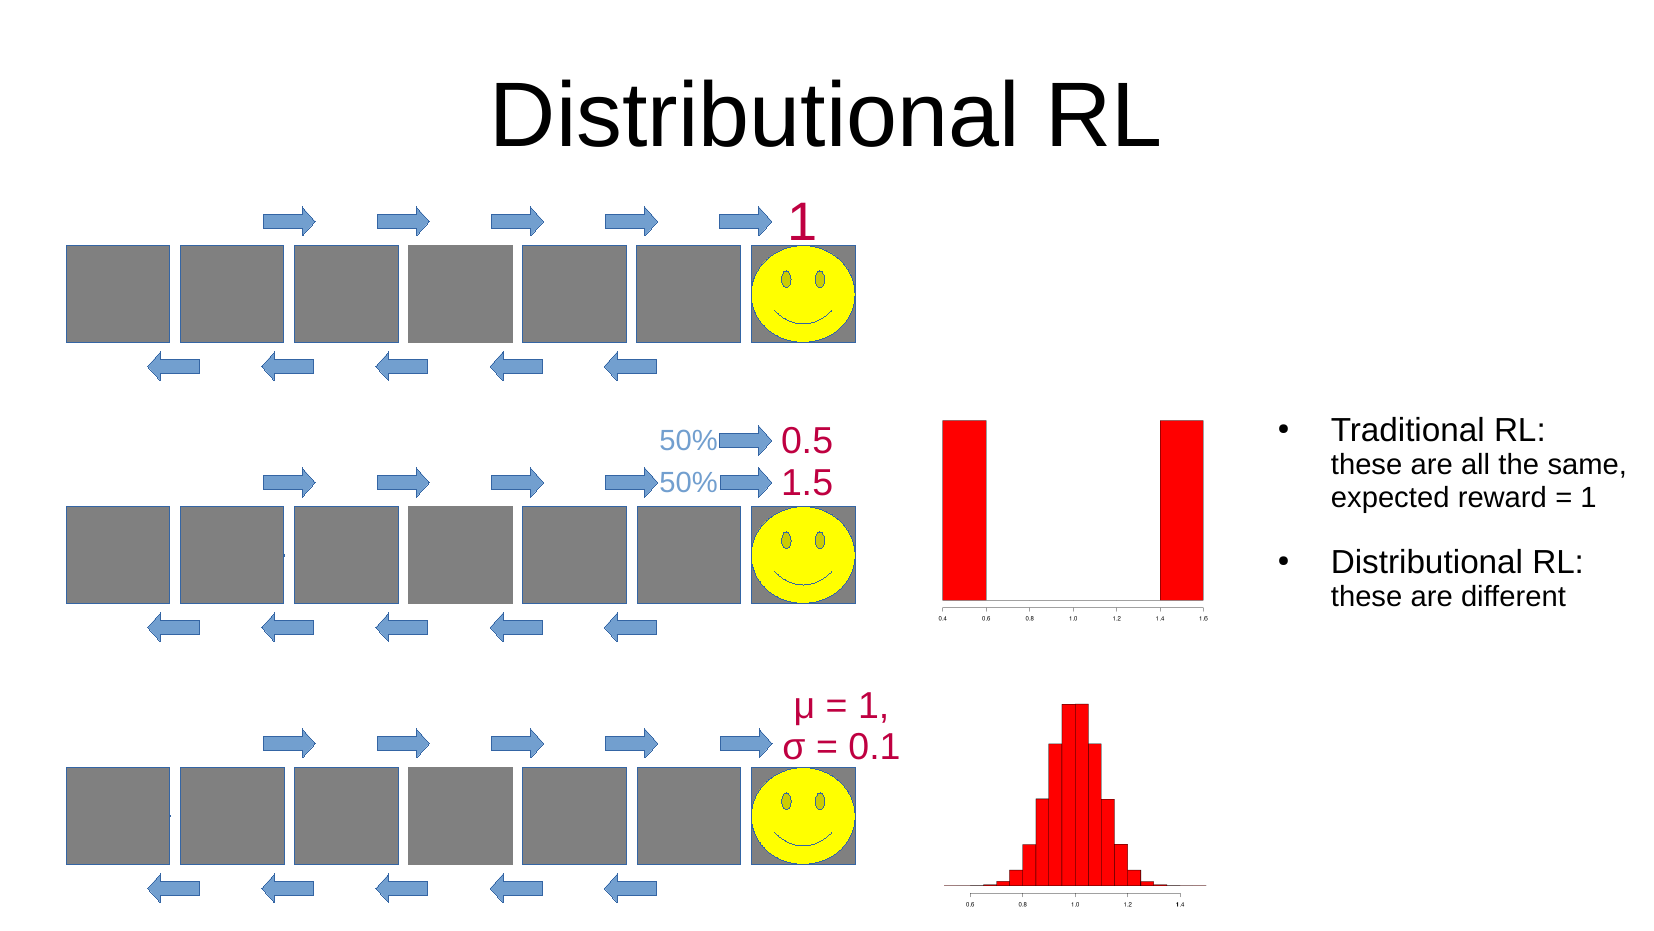

# Distributional RL
1
50%
0.5
Traditional RL: these are all the same, expected reward = 1
Distributional RL: these are different
50%
1.5
μ = 1, σ = 0.1